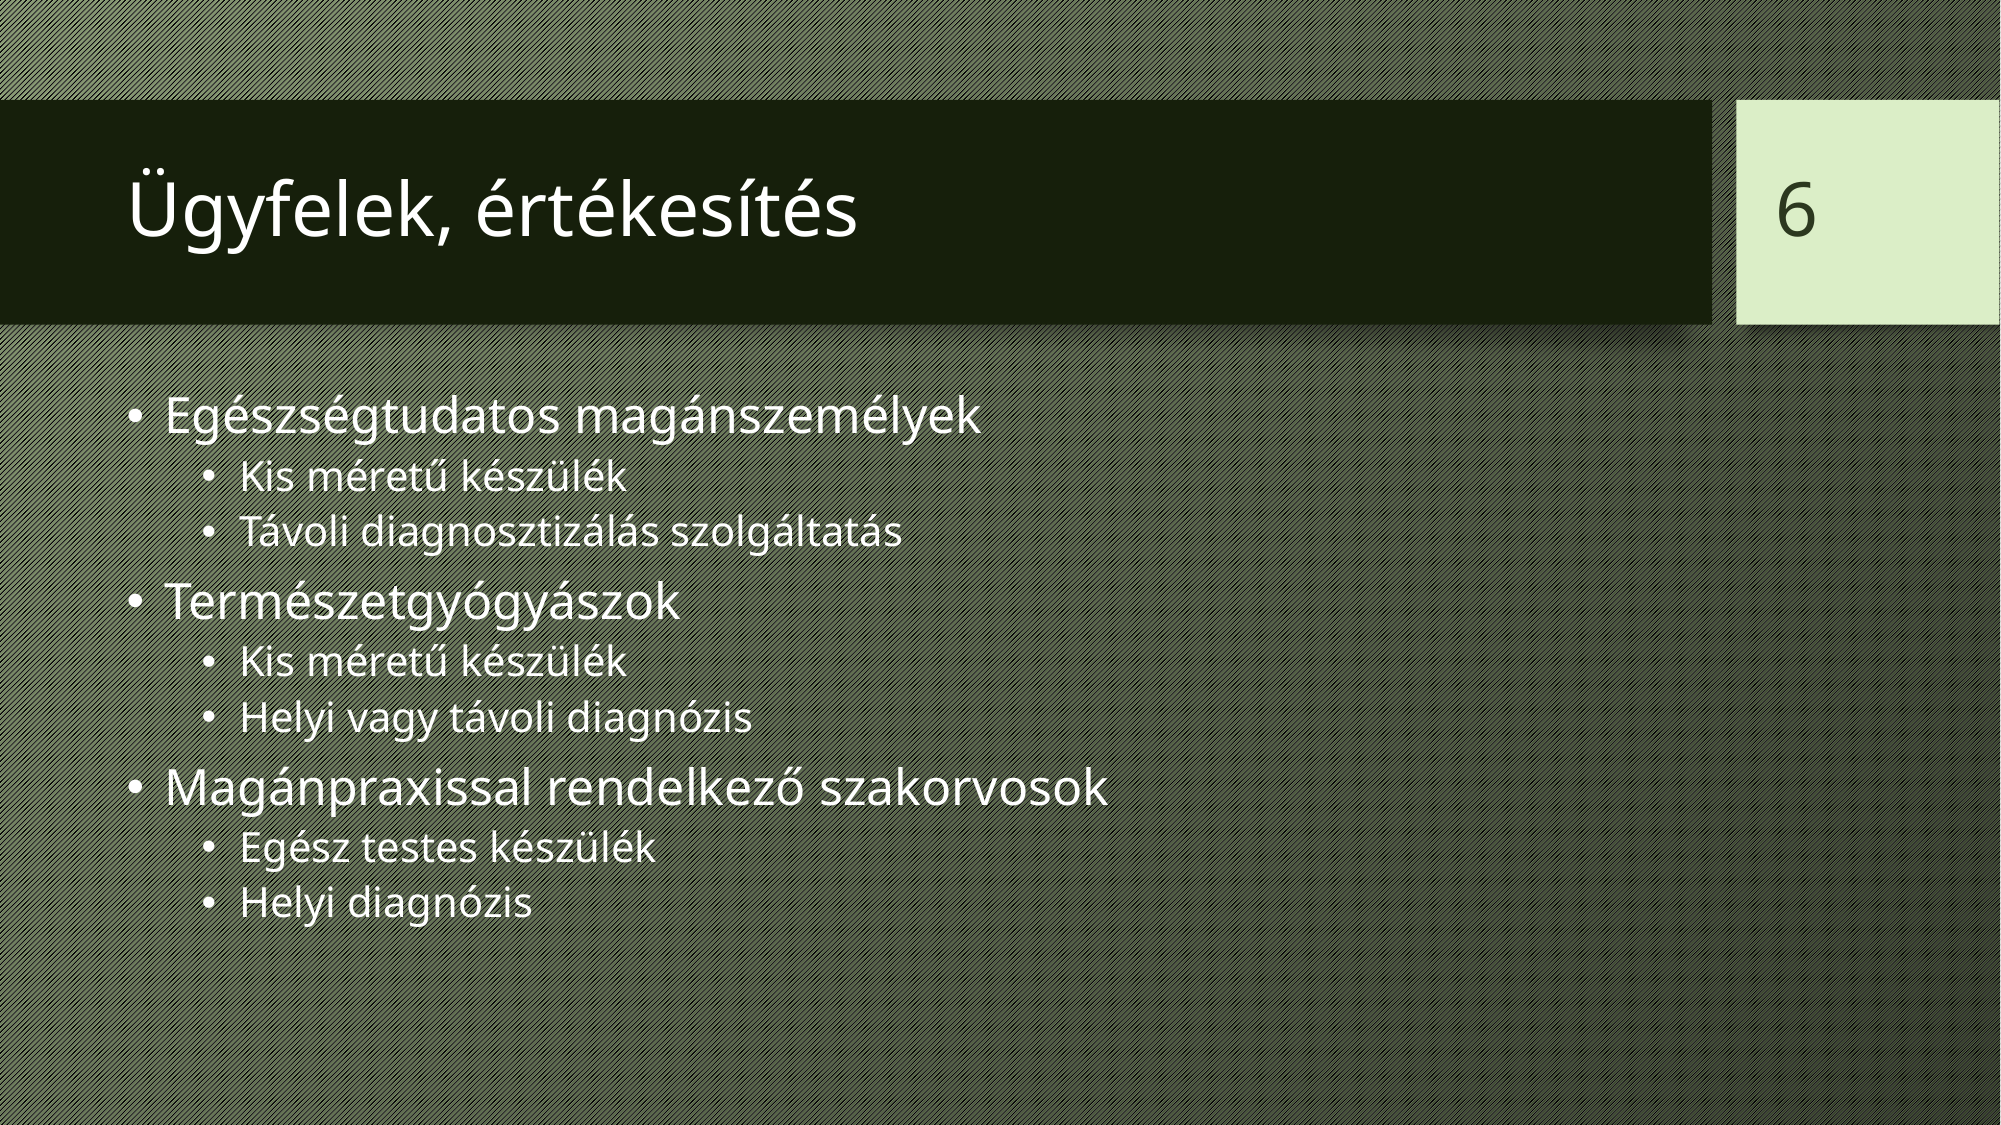

# Ügyfelek, értékesítés
Egészségtudatos magánszemélyek
Kis méretű készülék
Távoli diagnosztizálás szolgáltatás
Természetgyógyászok
Kis méretű készülék
Helyi vagy távoli diagnózis
Magánpraxissal rendelkező szakorvosok
Egész testes készülék
Helyi diagnózis